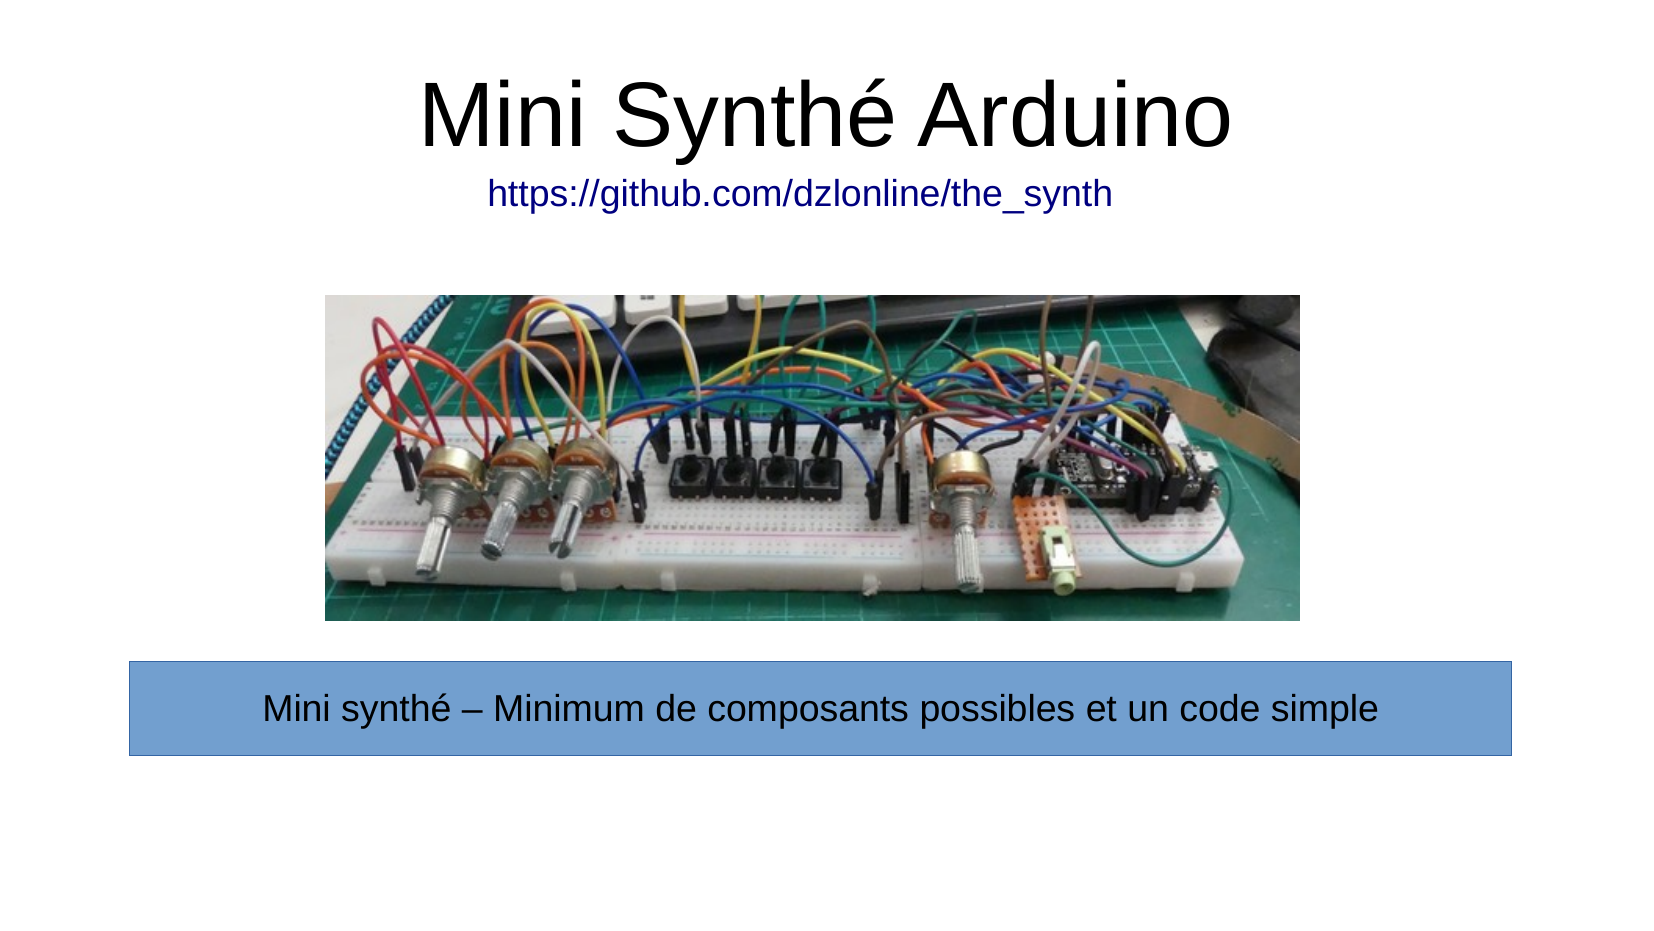

# Mini Synthé Arduino
https://github.com/dzlonline/the_synth
Mini synthé – Minimum de composants possibles et un code simple